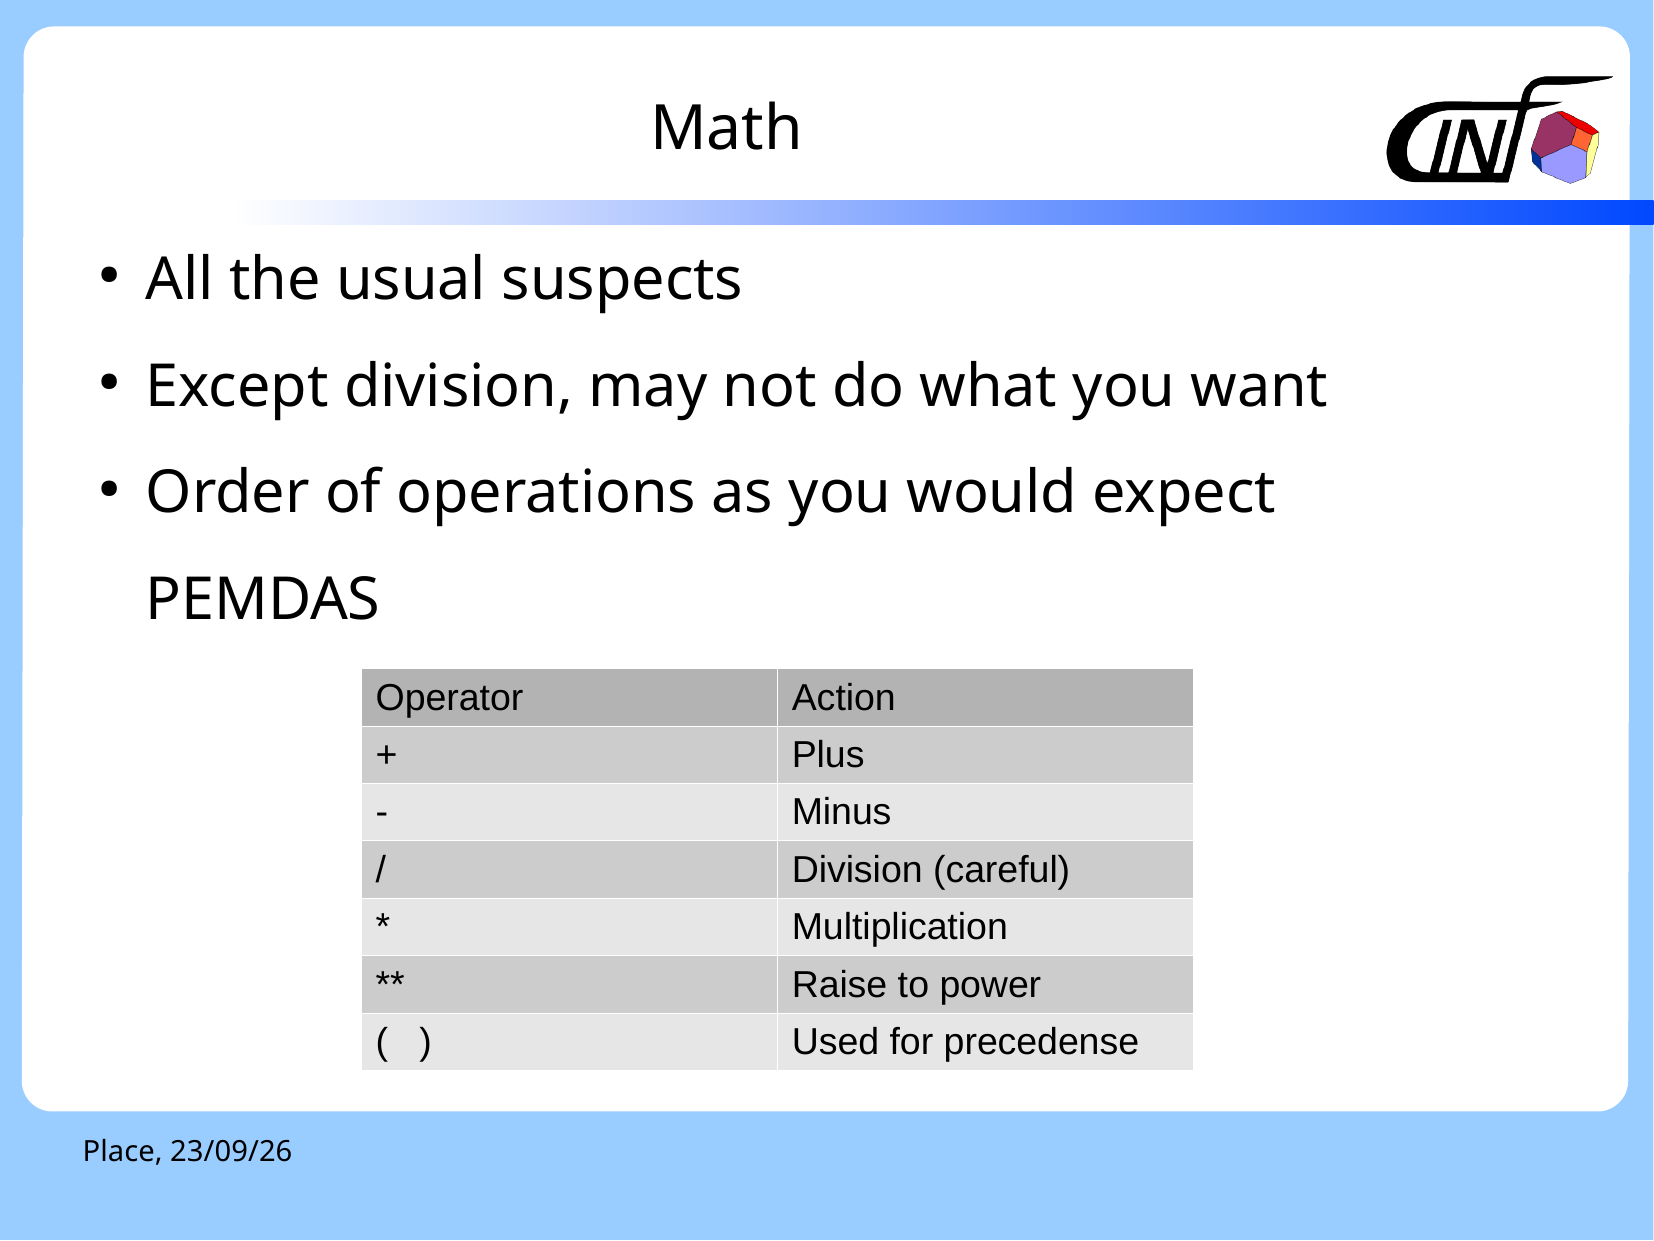

# Math
All the usual suspects
Except division, may not do what you want
Order of operations as you would expect
PEMDAS
| Operator | Action |
| --- | --- |
| + | Plus |
| - | Minus |
| / | Division (careful) |
| \* | Multiplication |
| \*\* | Raise to power |
| ( ) | Used for precedense |